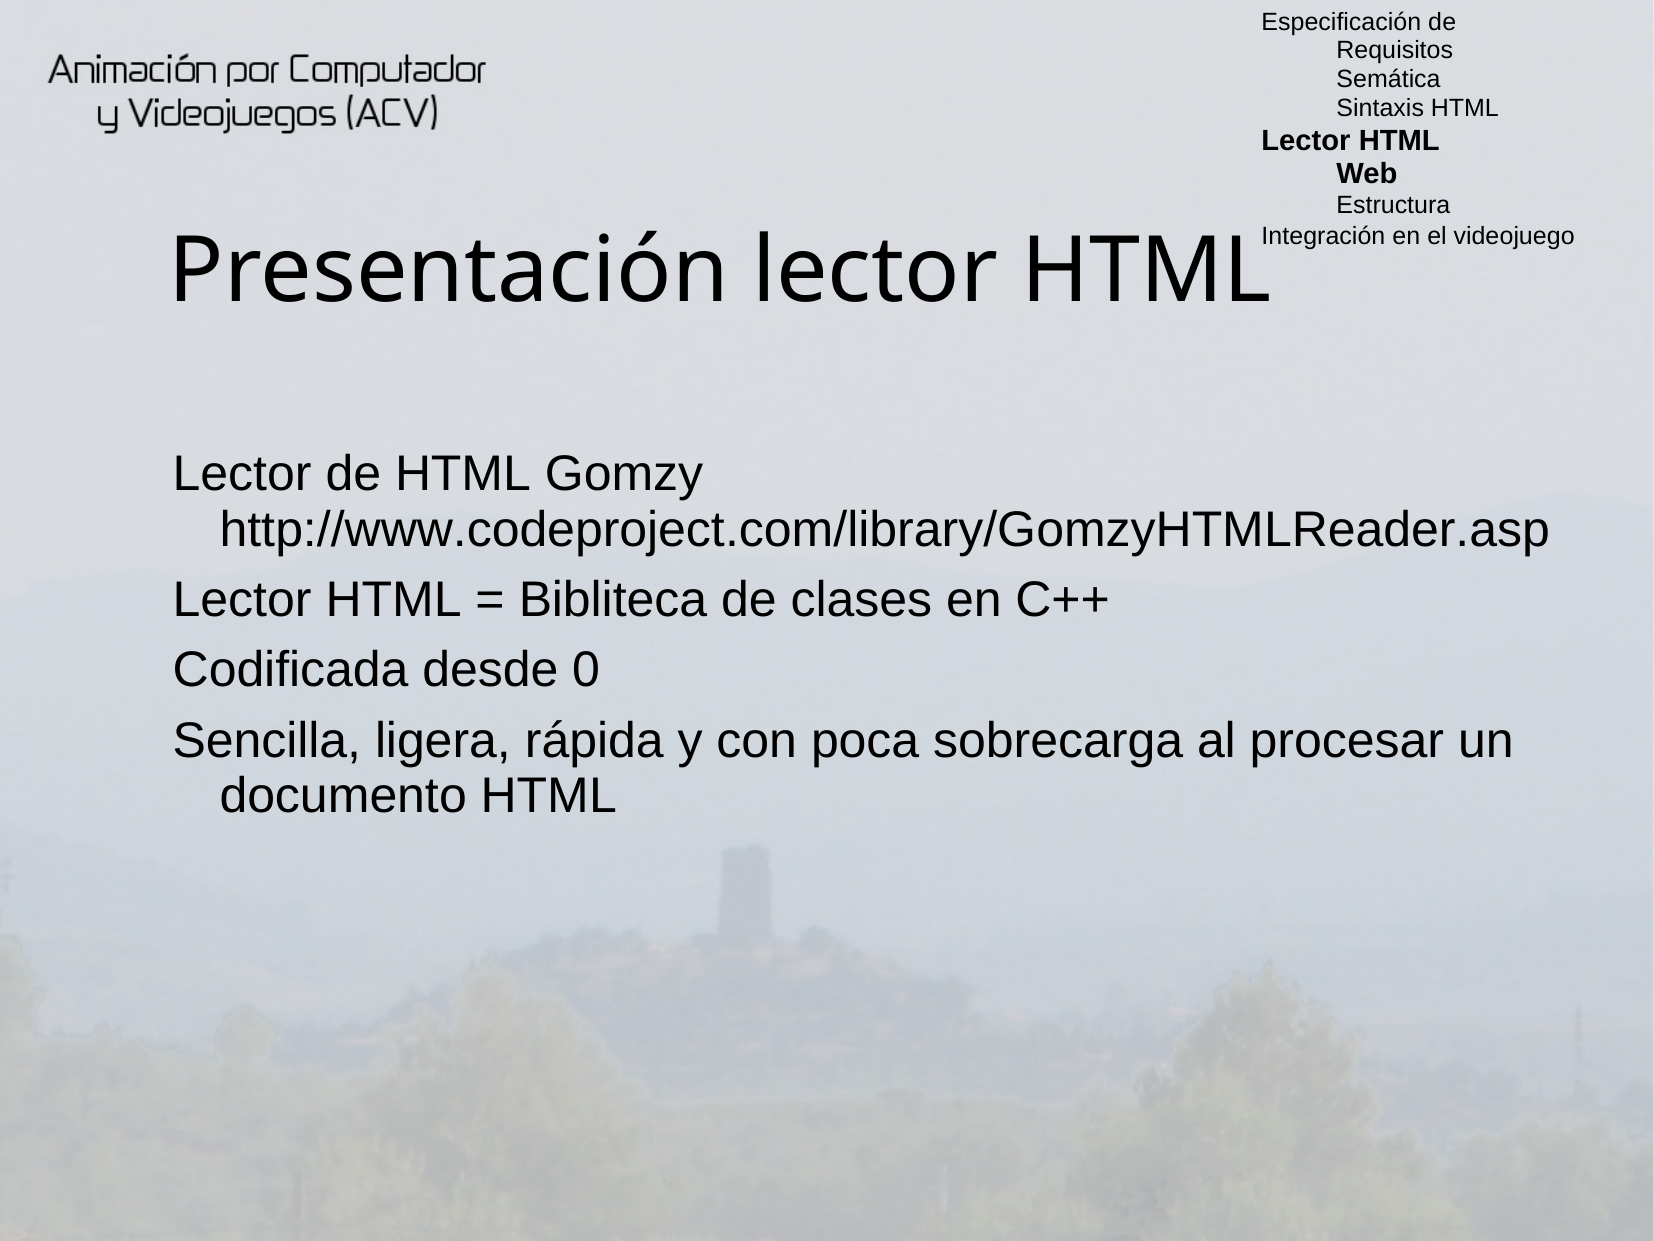

Especificación de
Requisitos
Semática
Sintaxis HTML
Lector HTML
Web
Estructura
Integración en el videojuego
Presentación lector HTML
# Lector de HTML Gomzy http://www.codeproject.com/library/GomzyHTMLReader.asp
Lector HTML = Bibliteca de clases en C++
Codificada desde 0
Sencilla, ligera, rápida y con poca sobrecarga al procesar un documento HTML